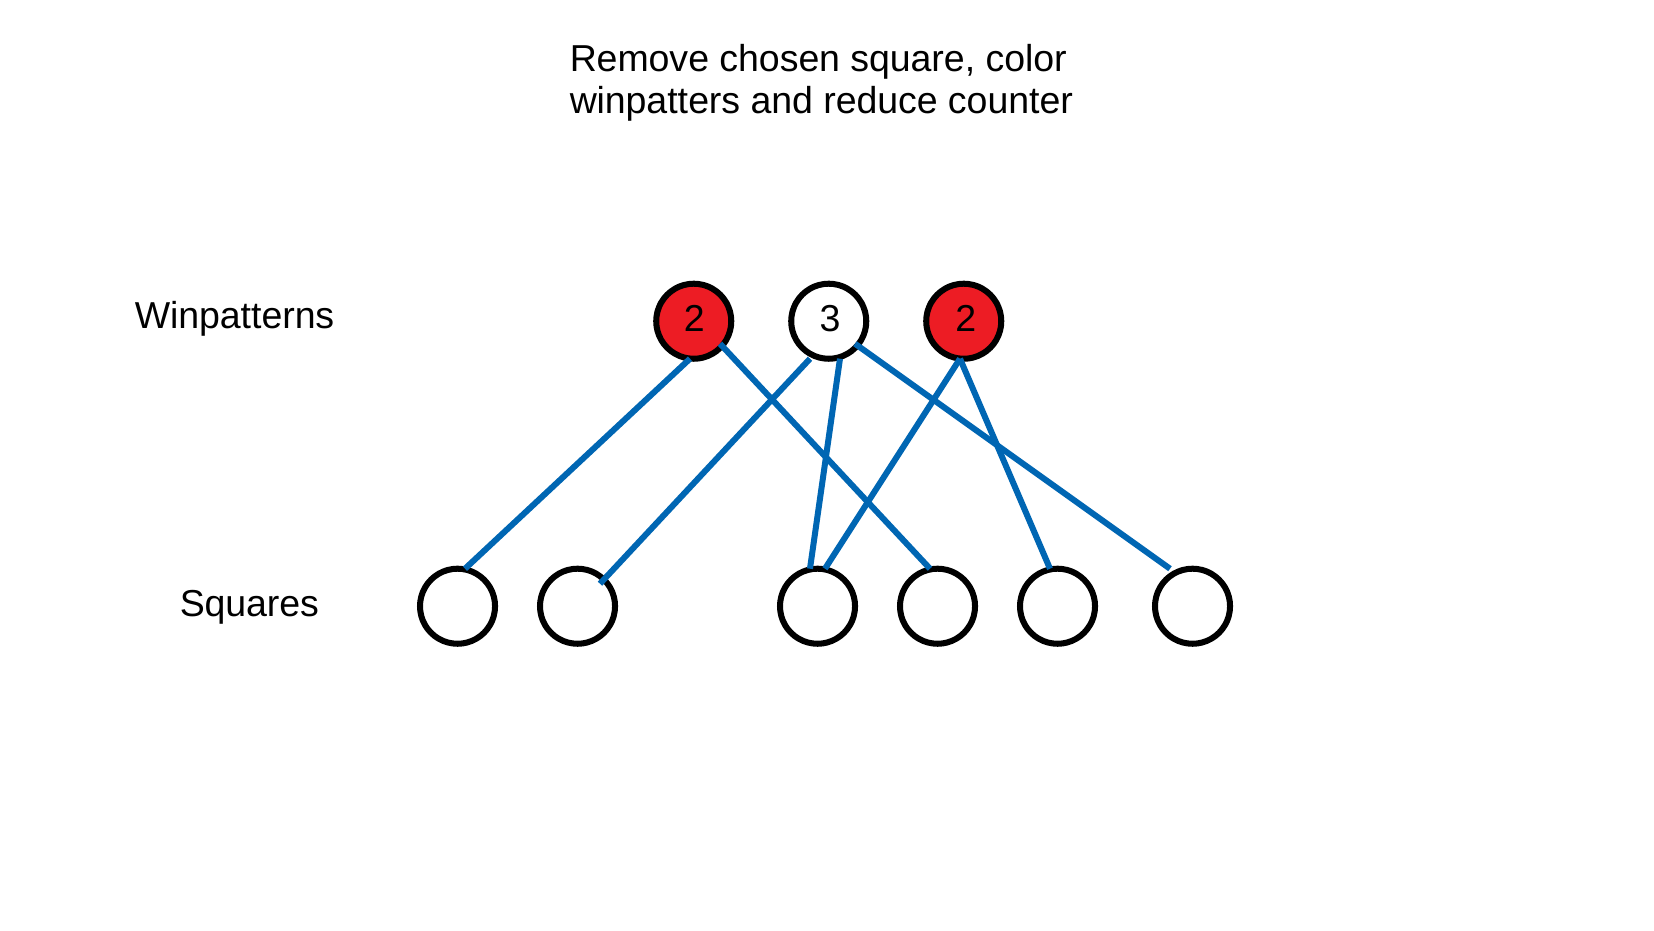

Remove chosen square, color winpatters and reduce counter
Winpatterns
2
3
2
Squares